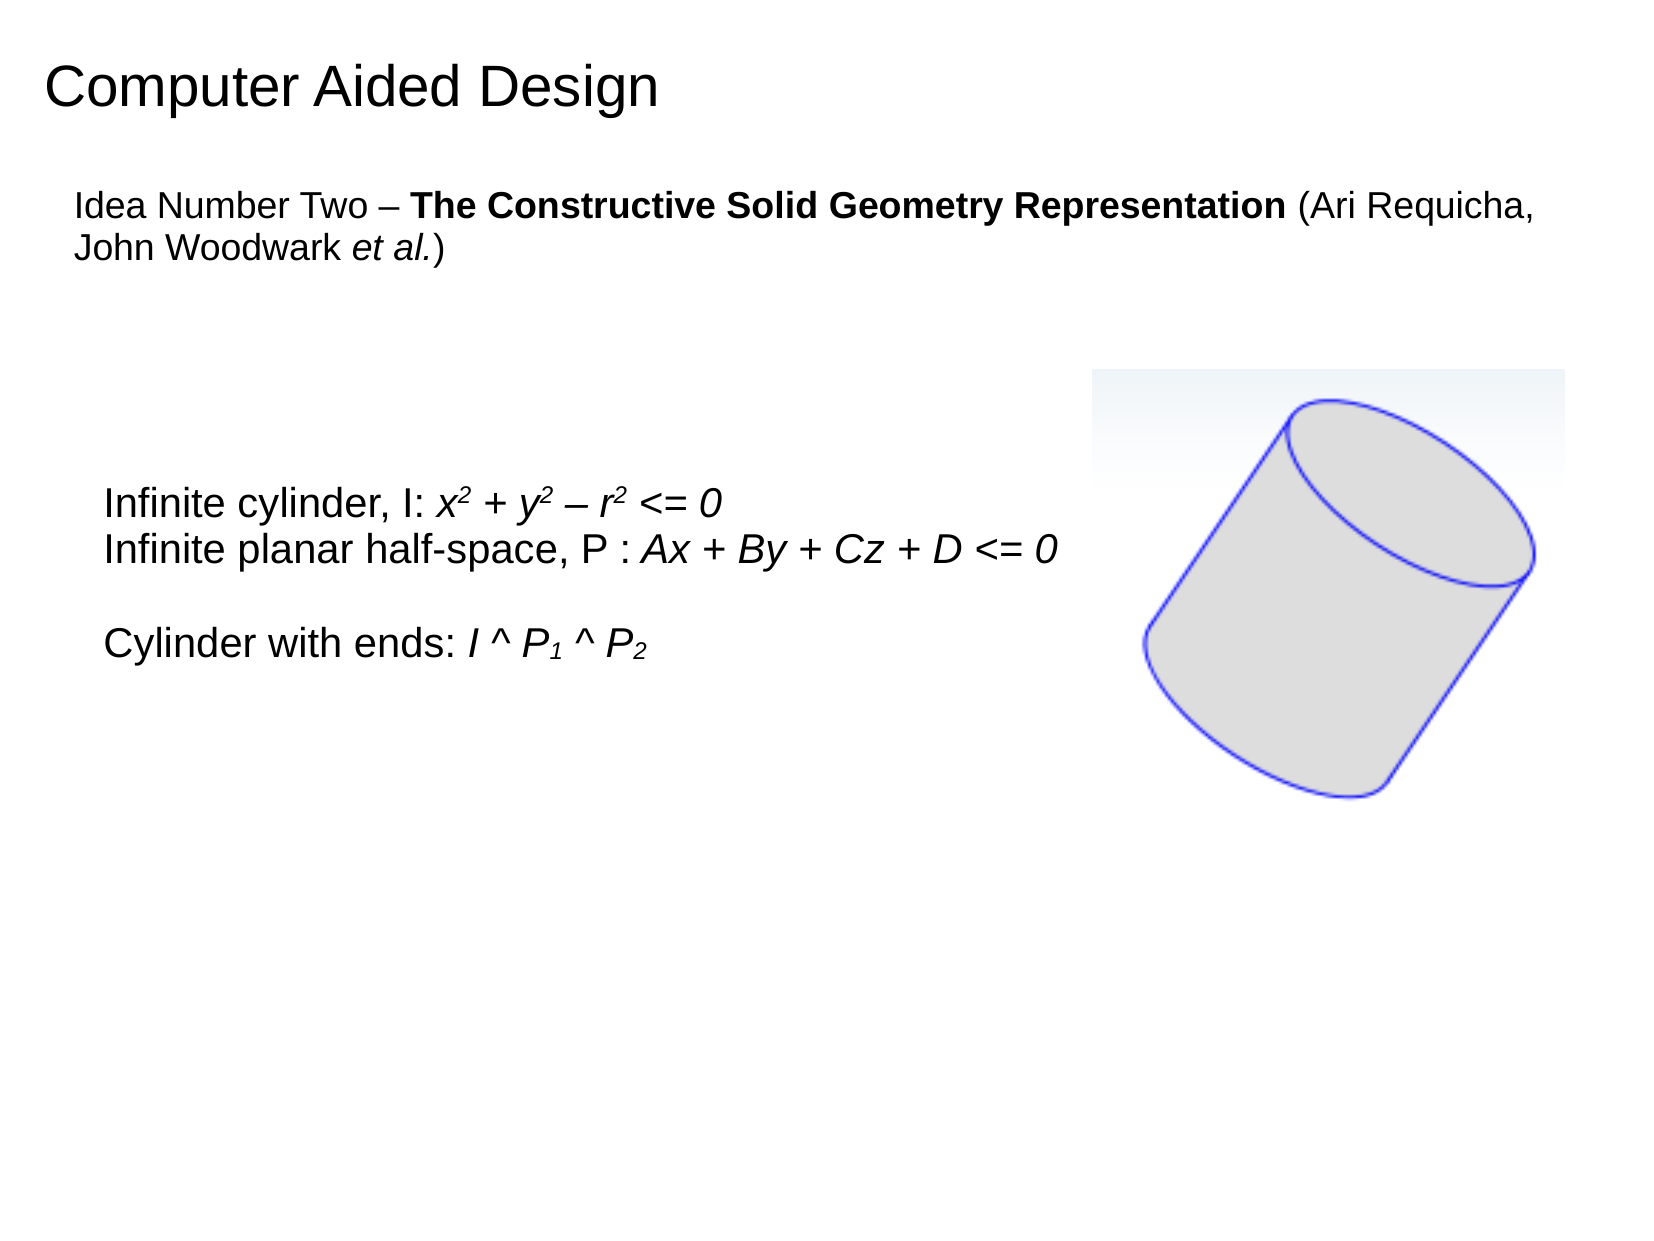

Computer Aided Design
Idea Number Two – The Constructive Solid Geometry Representation (Ari Requicha, John Woodwark et al.)
Infinite cylinder, I: x2 + y2 – r2 <= 0
Infinite planar half-space, P : Ax + By + Cz + D <= 0
Cylinder with ends: I ^ P1 ^ P2
H